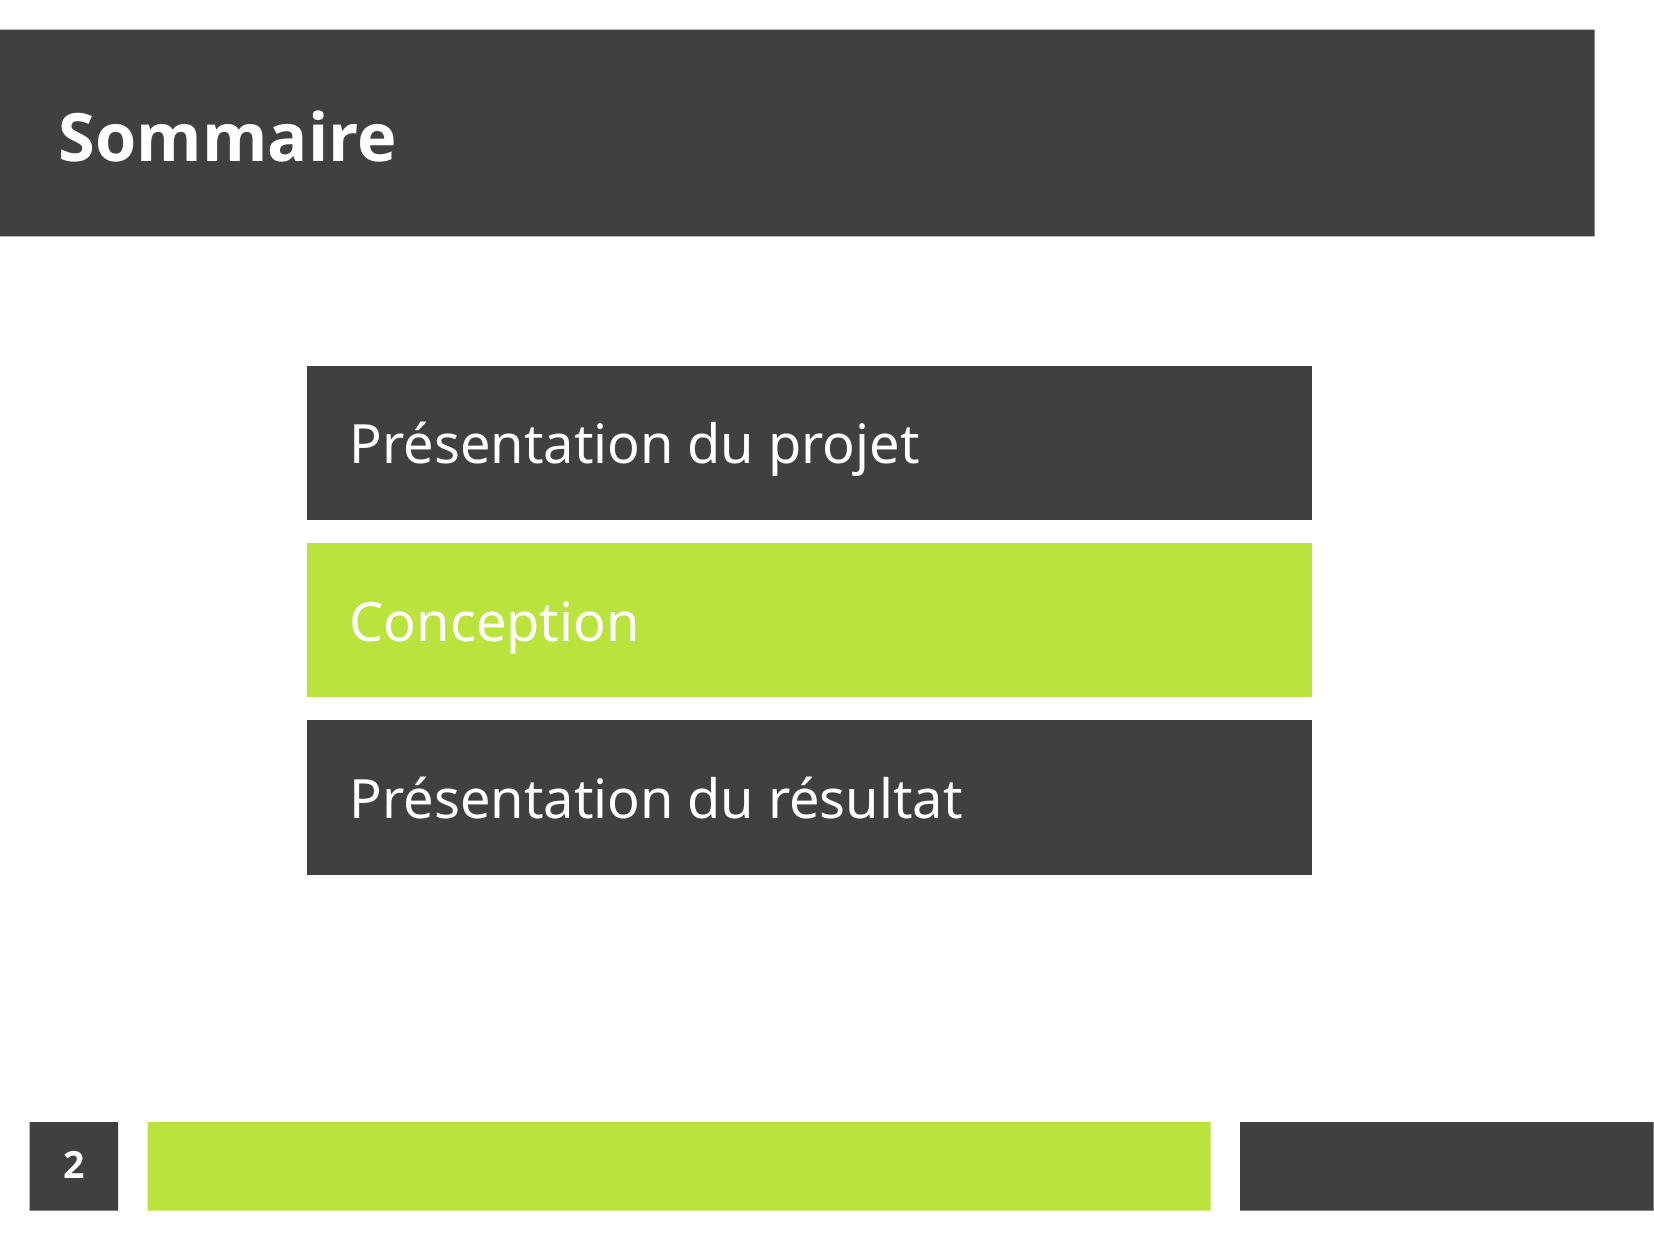

# Sommaire
 Présentation du projet
 Conception
 Présentation du résultat